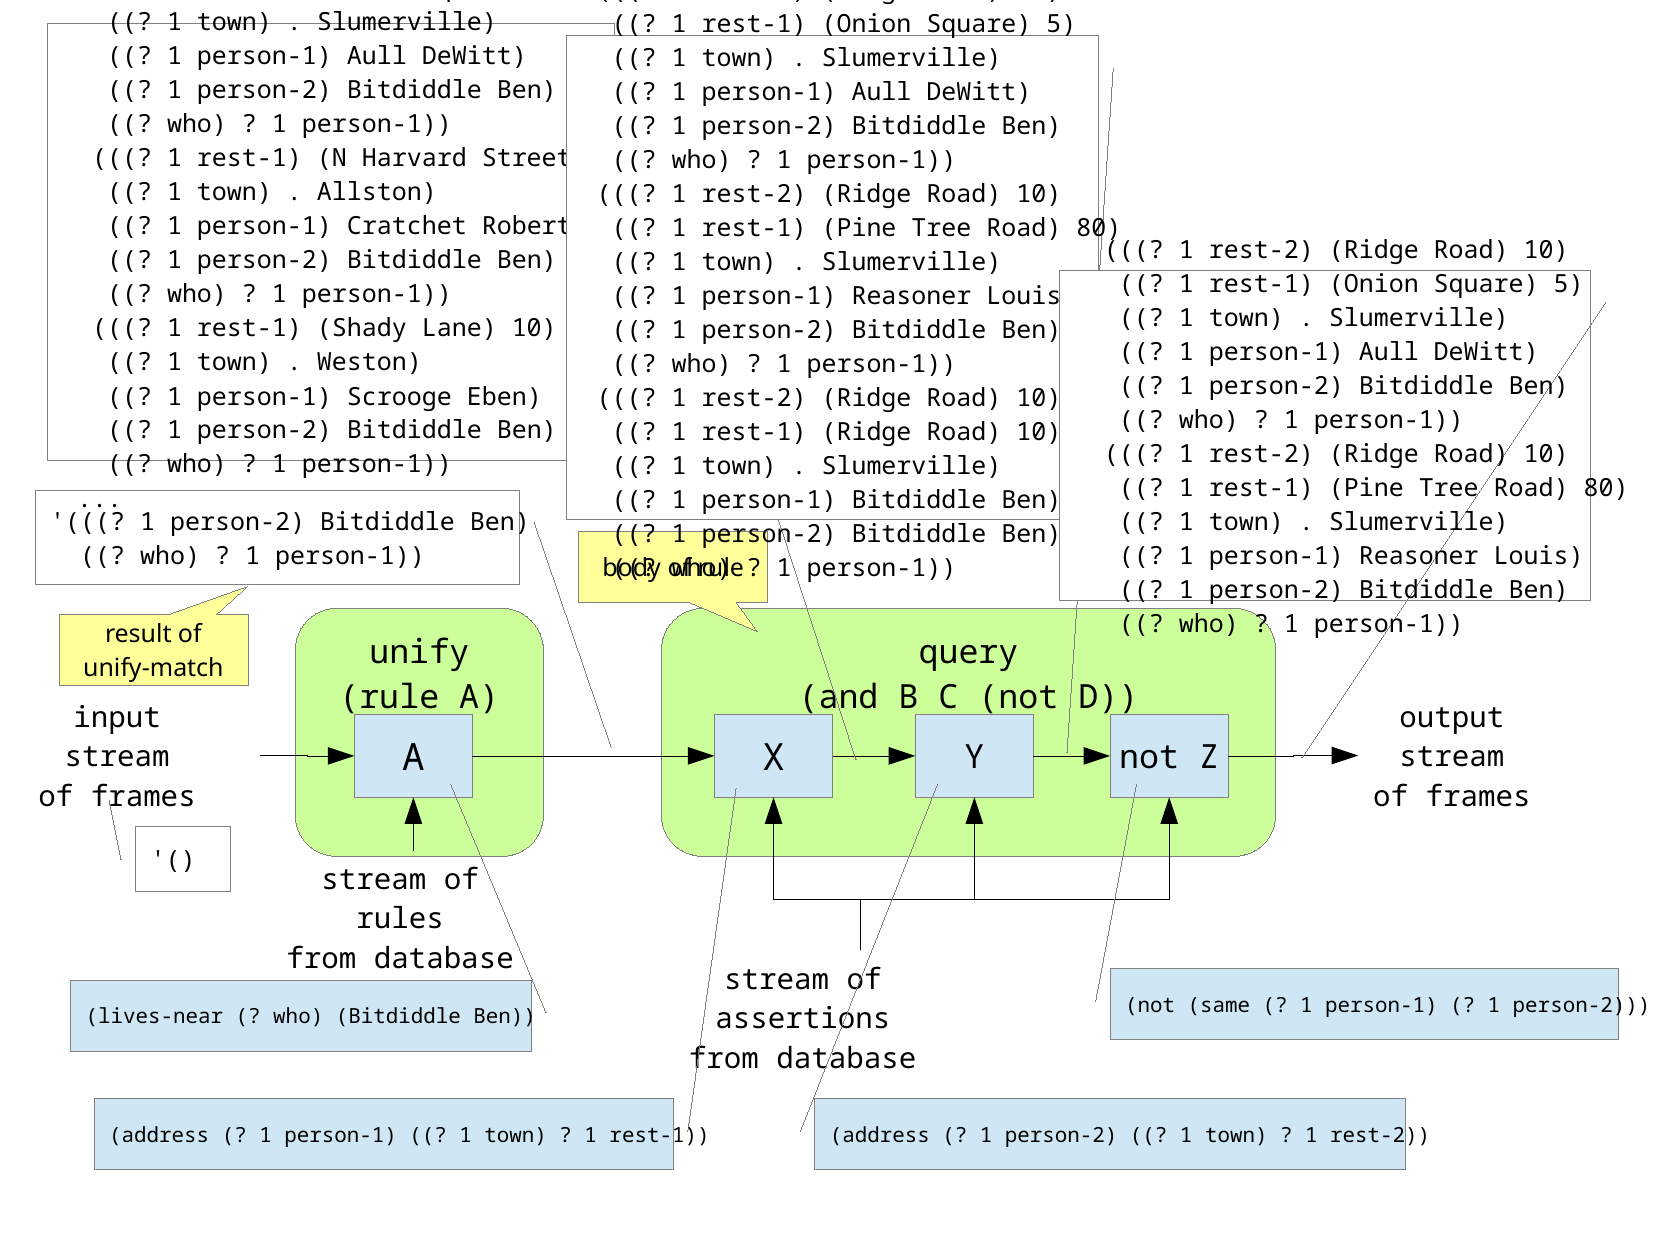

(((? 1 rest-1) (Onion Square) 5)
 ((? 1 town) . Slumerville)
 ((? 1 person-1) Aull DeWitt)
 ((? 1 person-2) Bitdiddle Ben)
 ((? who) ? 1 person-1))
 (((? 1 rest-1) (N Harvard Street) 16)
 ((? 1 town) . Allston)
 ((? 1 person-1) Cratchet Robert)
 ((? 1 person-2) Bitdiddle Ben)
 ((? who) ? 1 person-1))
 (((? 1 rest-1) (Shady Lane) 10)
 ((? 1 town) . Weston)
 ((? 1 person-1) Scrooge Eben)
 ((? 1 person-2) Bitdiddle Ben)
 ((? who) ? 1 person-1))
 ...
 (((? 1 rest-2) (Ridge Road) 10)
 ((? 1 rest-1) (Onion Square) 5)
 ((? 1 town) . Slumerville)
 ((? 1 person-1) Aull DeWitt)
 ((? 1 person-2) Bitdiddle Ben)
 ((? who) ? 1 person-1))
 (((? 1 rest-2) (Ridge Road) 10)
 ((? 1 rest-1) (Pine Tree Road) 80)
 ((? 1 town) . Slumerville)
 ((? 1 person-1) Reasoner Louis)
 ((? 1 person-2) Bitdiddle Ben)
 ((? who) ? 1 person-1))
 (((? 1 rest-2) (Ridge Road) 10)
 ((? 1 rest-1) (Ridge Road) 10)
 ((? 1 town) . Slumerville)
 ((? 1 person-1) Bitdiddle Ben)
 ((? 1 person-2) Bitdiddle Ben)
 ((? who) ? 1 person-1))
 (((? 1 rest-2) (Ridge Road) 10)
 ((? 1 rest-1) (Onion Square) 5)
 ((? 1 town) . Slumerville)
 ((? 1 person-1) Aull DeWitt)
 ((? 1 person-2) Bitdiddle Ben)
 ((? who) ? 1 person-1))
 (((? 1 rest-2) (Ridge Road) 10)
 ((? 1 rest-1) (Pine Tree Road) 80)
 ((? 1 town) . Slumerville)
 ((? 1 person-1) Reasoner Louis)
 ((? 1 person-2) Bitdiddle Ben)
 ((? who) ? 1 person-1))
'(((? 1 person-2) Bitdiddle Ben)
 ((? who) ? 1 person-1))
body of rule
unify
(rule A)
query
(and B C (not D))
result of
unify-match
input stream
of frames
output stream
of frames
A
X
Y
not Z
'()
stream of rules
from database
stream of assertions
from database
(not (same (? 1 person-1) (? 1 person-2)))
(lives-near (? who) (Bitdiddle Ben))
(address (? 1 person-1) ((? 1 town) ? 1 rest-1))
(address (? 1 person-2) ((? 1 town) ? 1 rest-2))